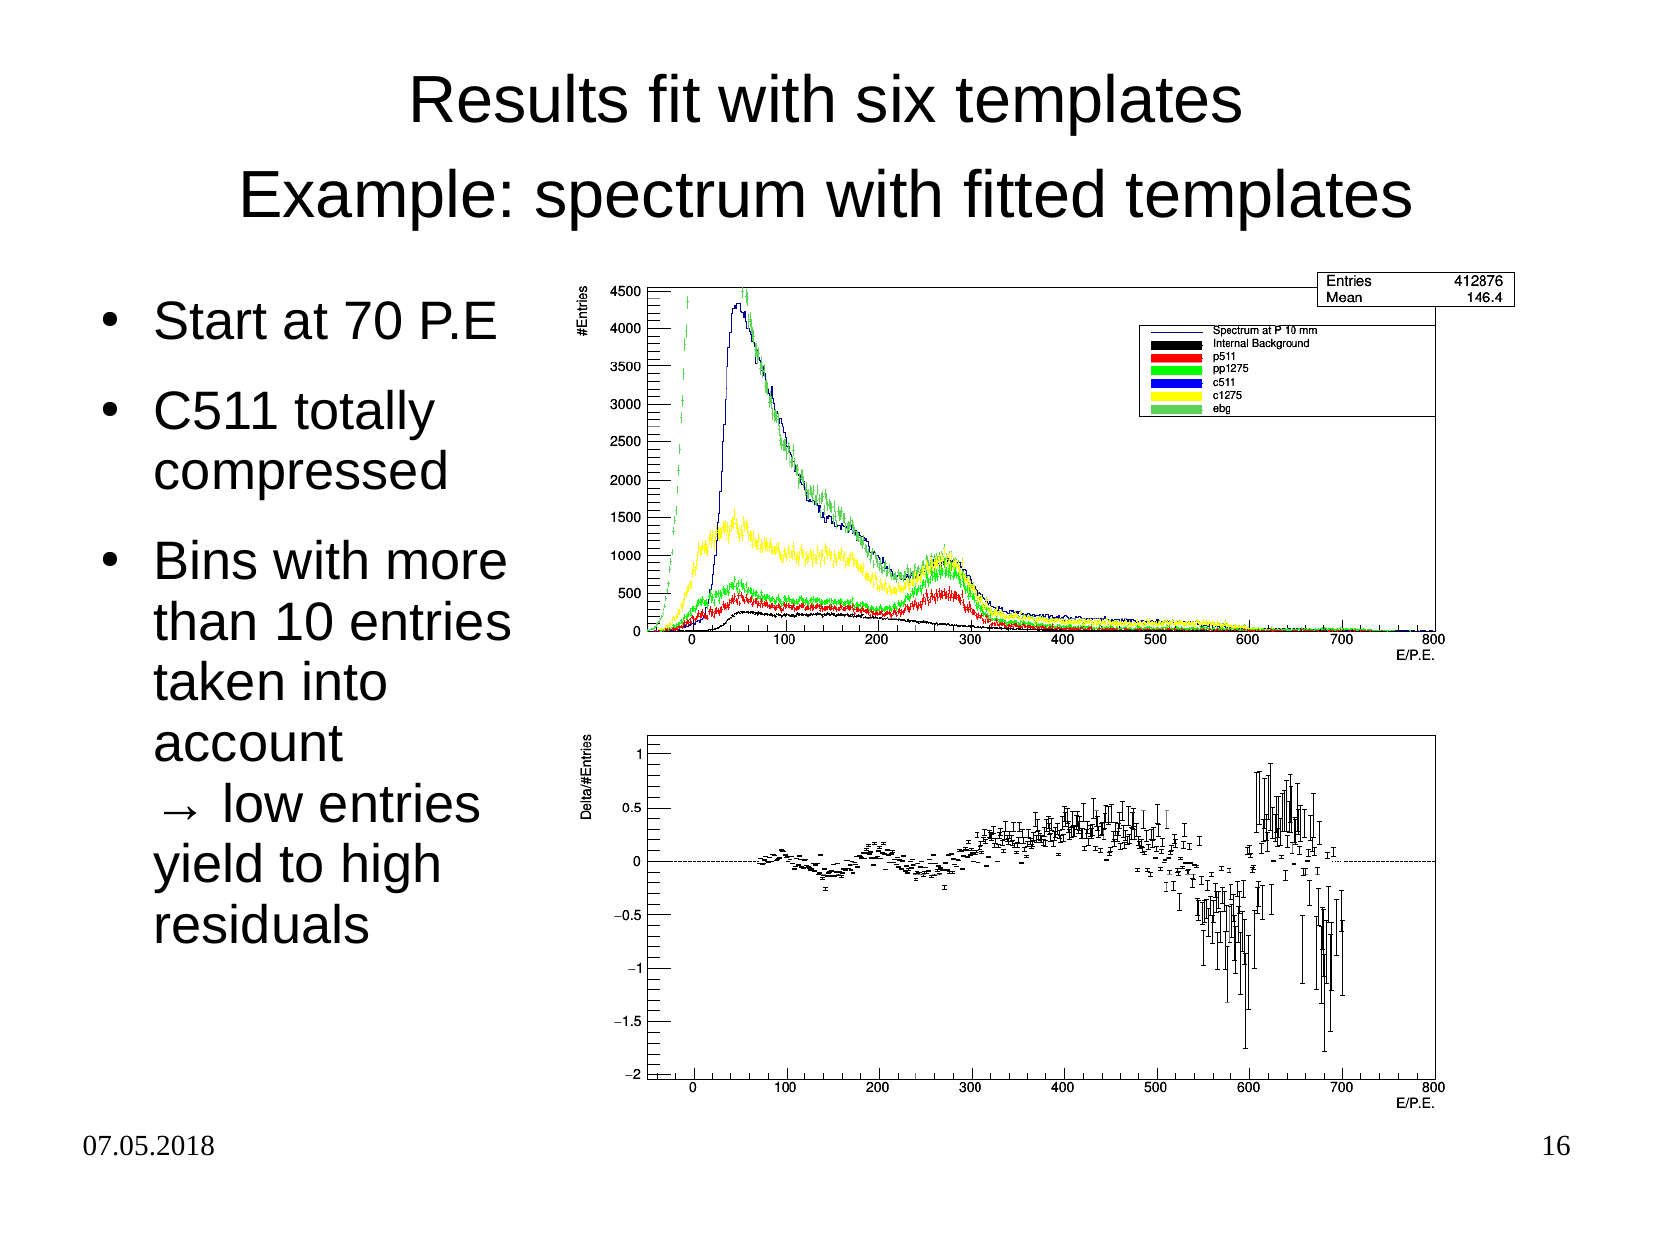

# Results fit with six templates
Example: spectrum with fitted templates
Start at 70 P.E
C511 totally compressed
Bins with more than 10 entries taken into account → low entries yield to high residuals
07.05.2018
16